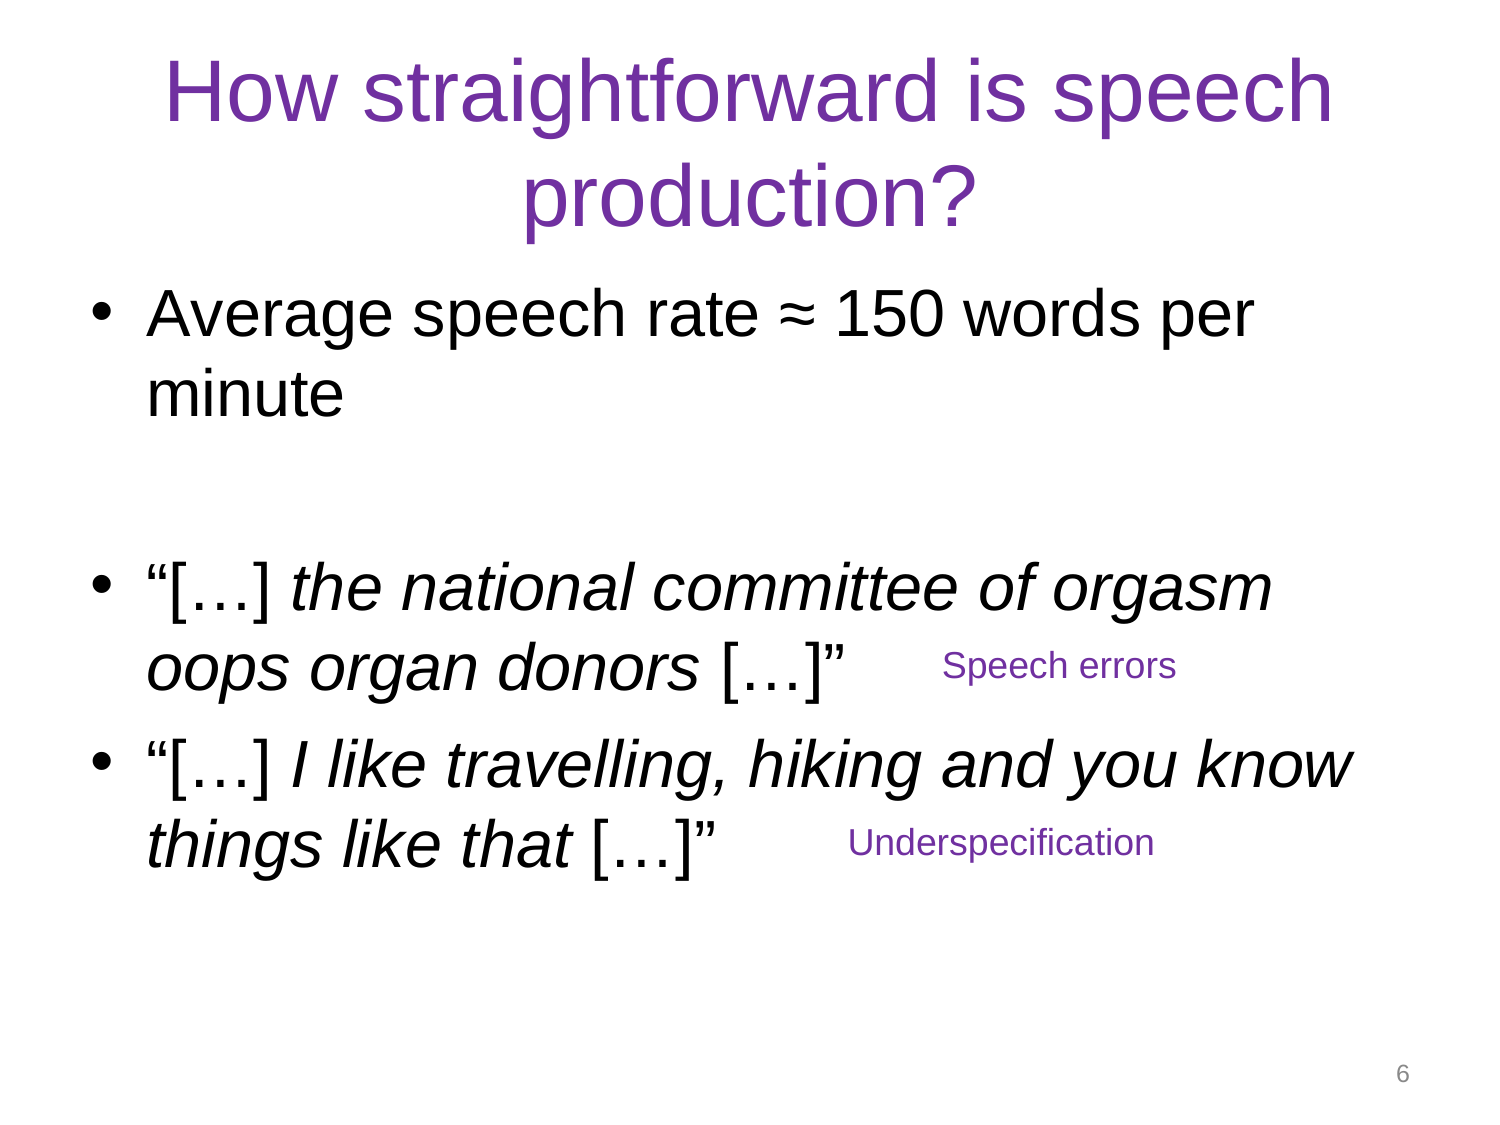

# How straightforward is speech production?
Average speech rate ≈ 150 words per minute
“[…] the national committee of orgasm oops organ donors […]”
“[…] I like travelling, hiking and you know things like that […]”
Speech errors
Underspecification